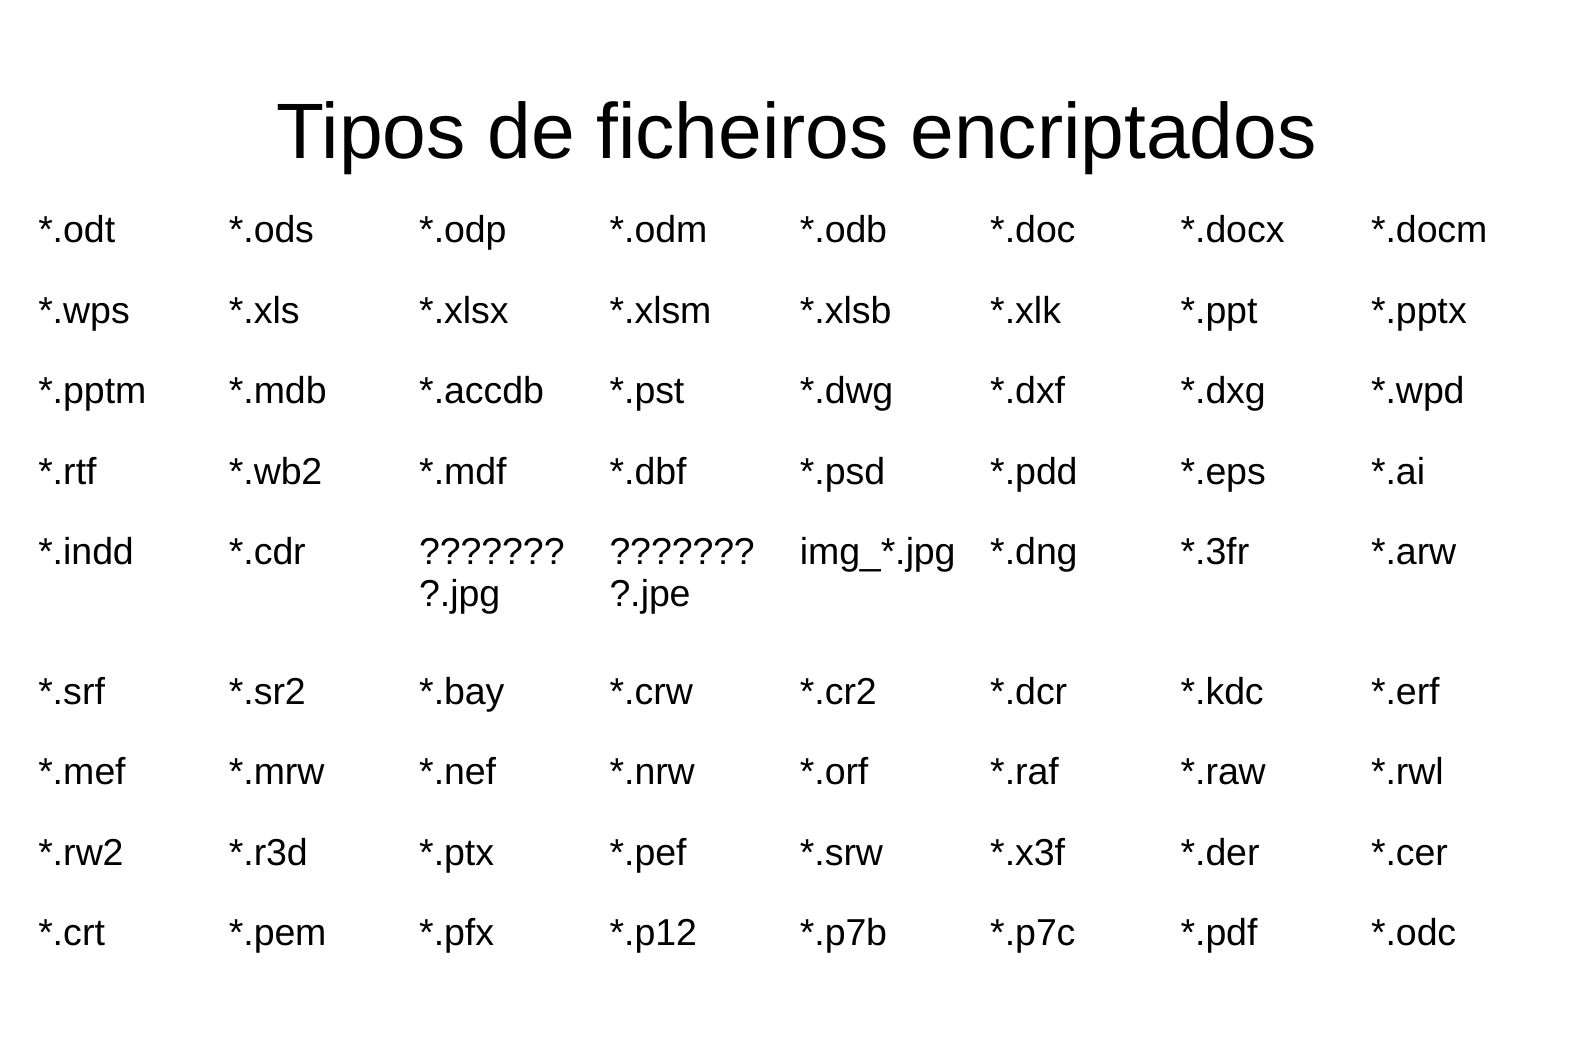

# Tipos de ficheiros encriptados
| \*.odt | \*.ods | \*.odp | \*.odm | \*.odb | \*.doc | \*.docx | \*.docm |
| --- | --- | --- | --- | --- | --- | --- | --- |
| \*.wps | \*.xls | \*.xlsx | \*.xlsm | \*.xlsb | \*.xlk | \*.ppt | \*.pptx |
| \*.pptm | \*.mdb | \*.accdb | \*.pst | \*.dwg | \*.dxf | \*.dxg | \*.wpd |
| \*.rtf | \*.wb2 | \*.mdf | \*.dbf | \*.psd | \*.pdd | \*.eps | \*.ai |
| \*.indd | \*.cdr | ????????.jpg | ????????.jpe | img\_\*.jpg | \*.dng | \*.3fr | \*.arw |
| \*.srf | \*.sr2 | \*.bay | \*.crw | \*.cr2 | \*.dcr | \*.kdc | \*.erf |
| \*.mef | \*.mrw | \*.nef | \*.nrw | \*.orf | \*.raf | \*.raw | \*.rwl |
| \*.rw2 | \*.r3d | \*.ptx | \*.pef | \*.srw | \*.x3f | \*.der | \*.cer |
| \*.crt | \*.pem | \*.pfx | \*.p12 | \*.p7b | \*.p7c | \*.pdf | \*.odc |